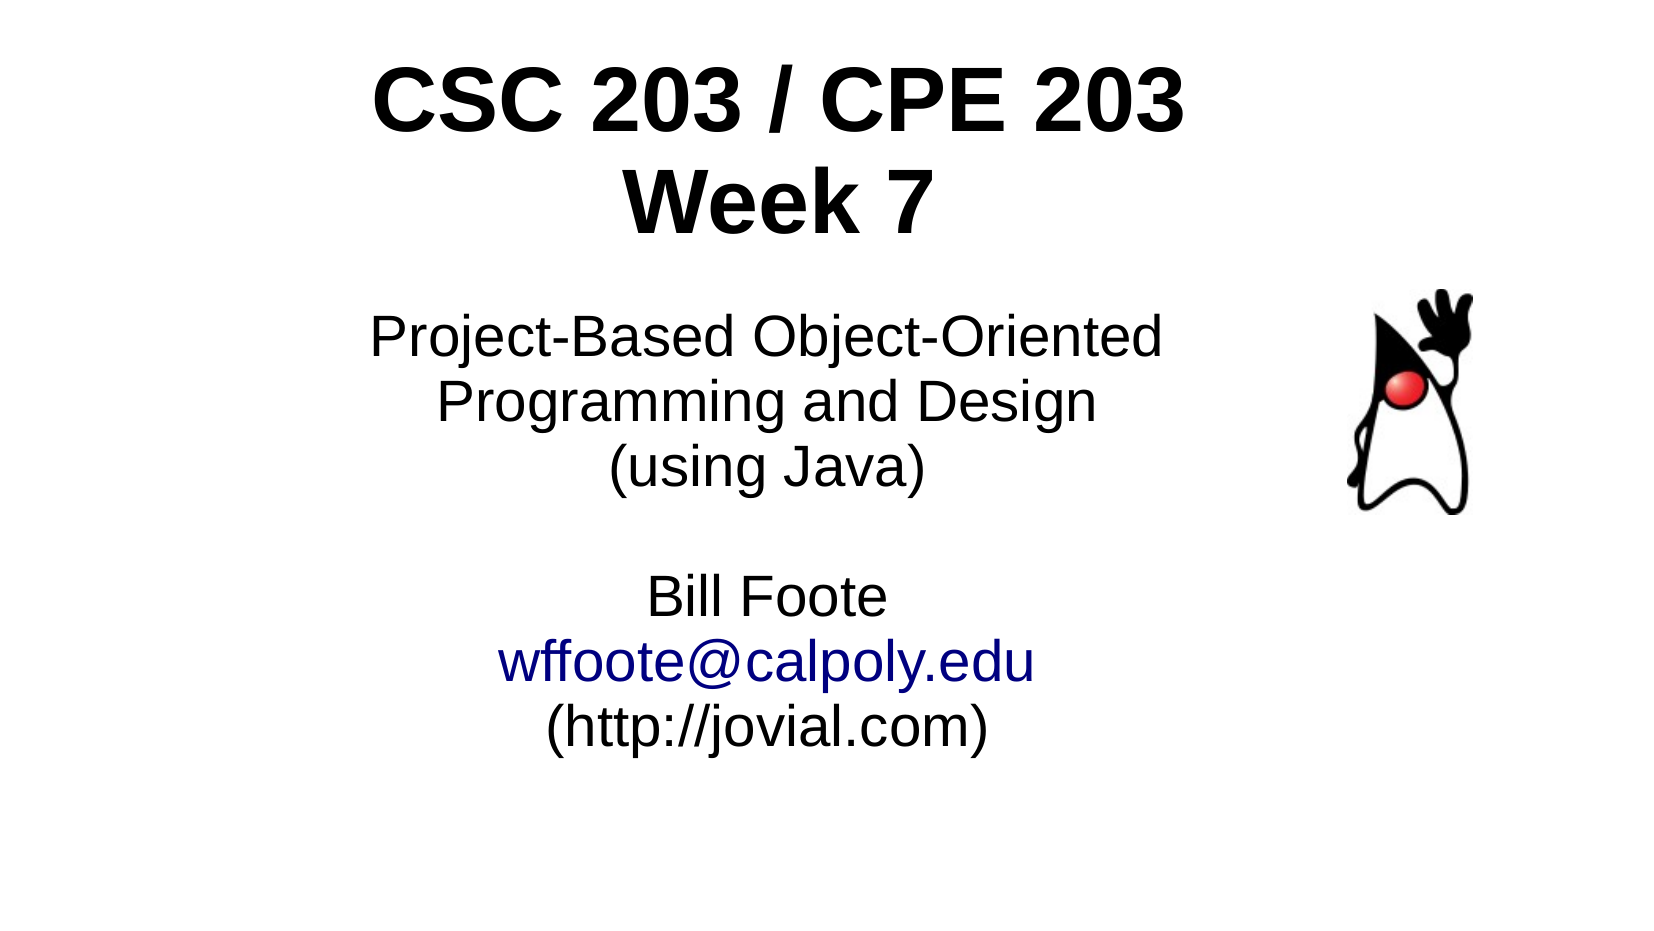

# CSC 203 / CPE 203 Week 7
Project-Based Object-Oriented
Programming and Design
(using Java)
Bill Foote
wffoote@calpoly.edu
(http://jovial.com)